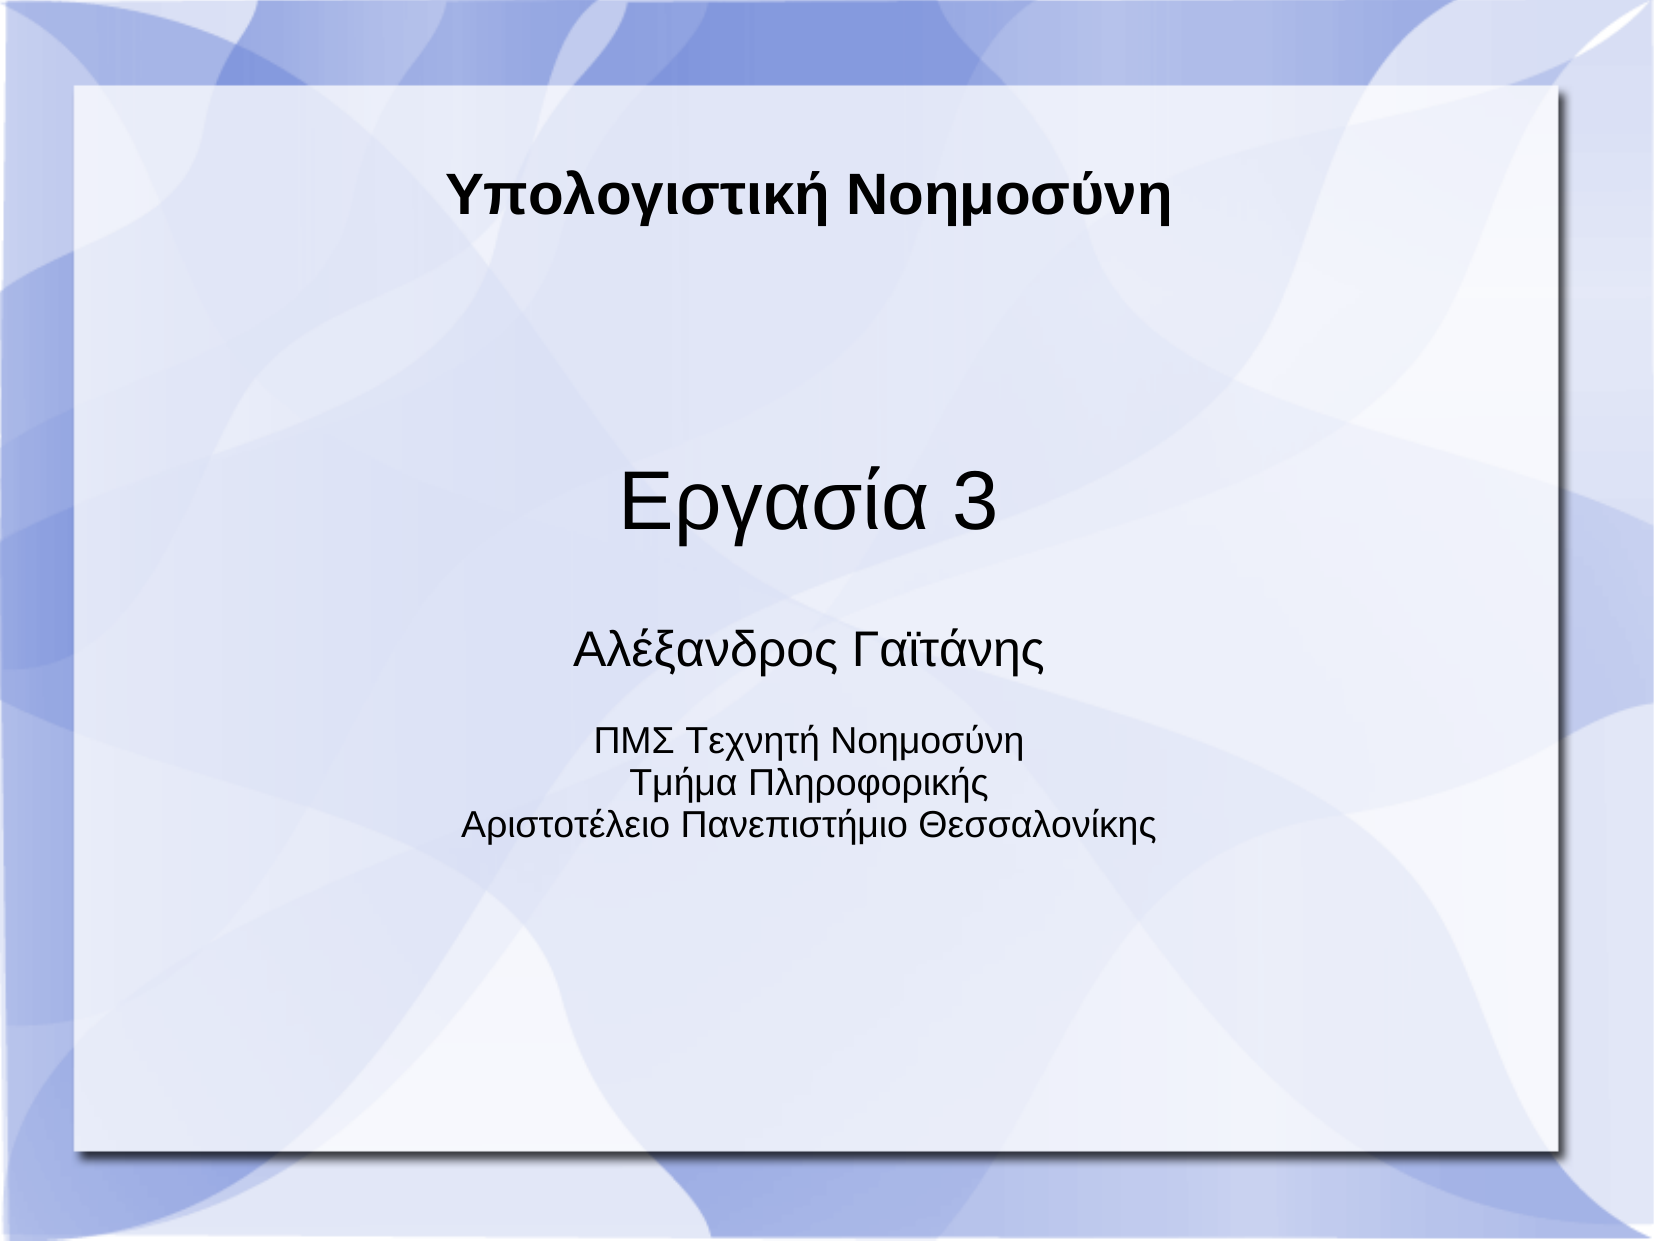

# Υπολογιστική Νοημοσύνη
Εργασία 3
Αλέξανδρος Γαϊτάνης
ΠΜΣ Τεχνητή Νοημοσύνη
Τμήμα Πληροφορικής
Αριστοτέλειο Πανεπιστήμιο Θεσσαλονίκης